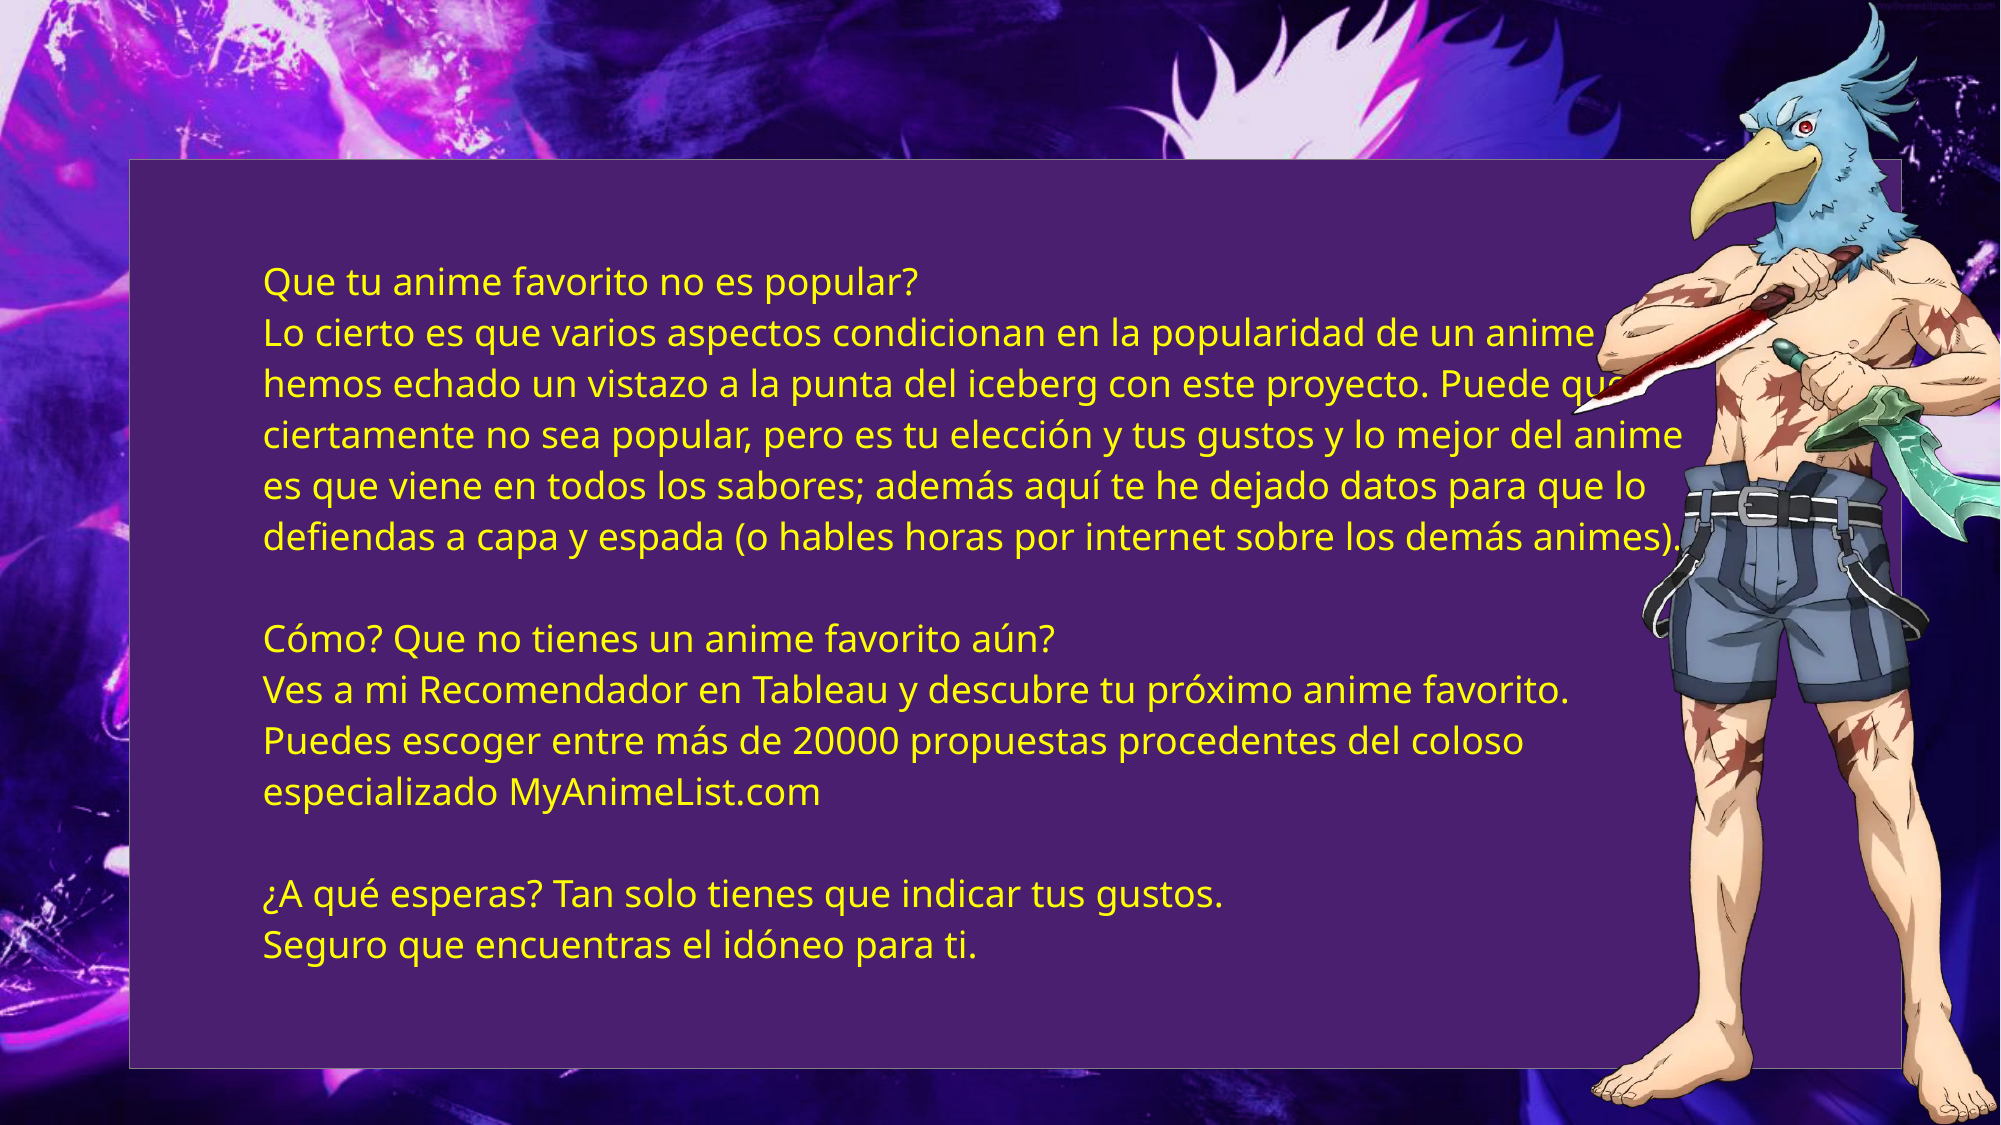

Que tu anime favorito no es popular?
Lo cierto es que varios aspectos condicionan en la popularidad de un anime y
hemos echado un vistazo a la punta del iceberg con este proyecto. Puede que
ciertamente no sea popular, pero es tu elección y tus gustos y lo mejor del anime
es que viene en todos los sabores; además aquí te he dejado datos para que lo
defiendas a capa y espada (o hables horas por internet sobre los demás animes).
Cómo? Que no tienes un anime favorito aún?
Ves a mi Recomendador en Tableau y descubre tu próximo anime favorito.
Puedes escoger entre más de 20000 propuestas procedentes del coloso
especializado MyAnimeList.com
¿A qué esperas? Tan solo tienes que indicar tus gustos.
Seguro que encuentras el idóneo para ti.